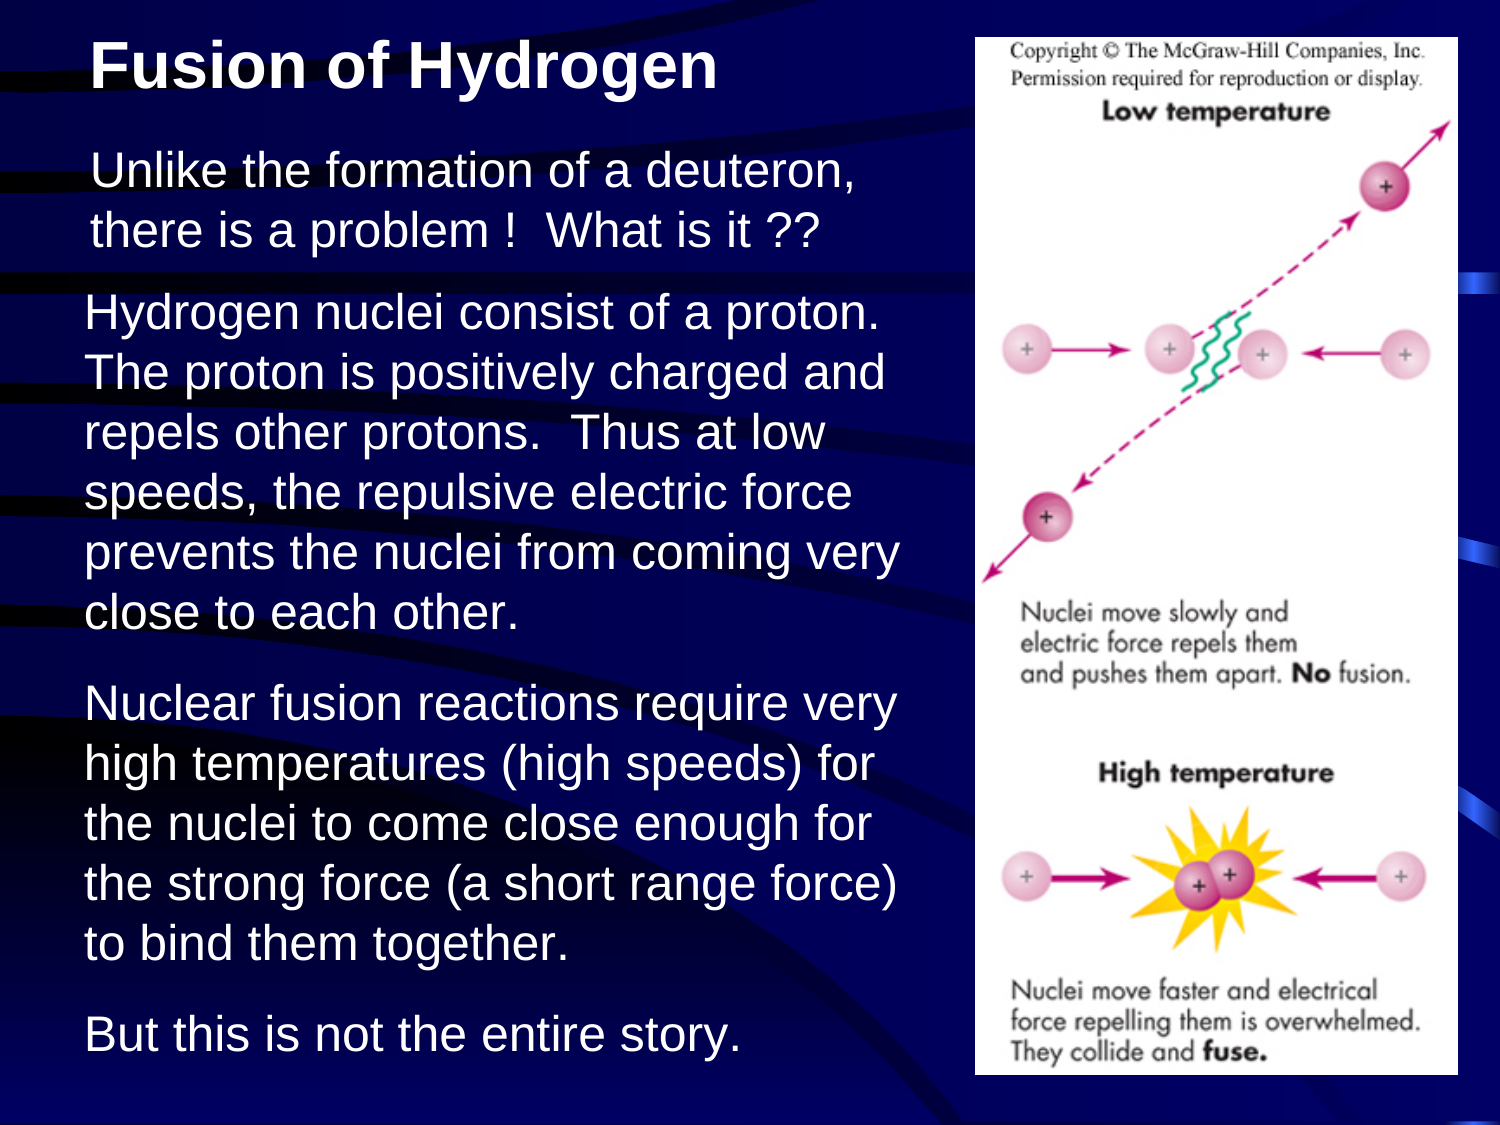

Fusion of Hydrogen
Unlike the formation of a deuteron, there is a problem ! What is it ??
Hydrogen nuclei consist of a proton. The proton is positively charged and repels other protons. Thus at low speeds, the repulsive electric force prevents the nuclei from coming very close to each other.
Nuclear fusion reactions require very high temperatures (high speeds) for the nuclei to come close enough for the strong force (a short range force) to bind them together.
But this is not the entire story.